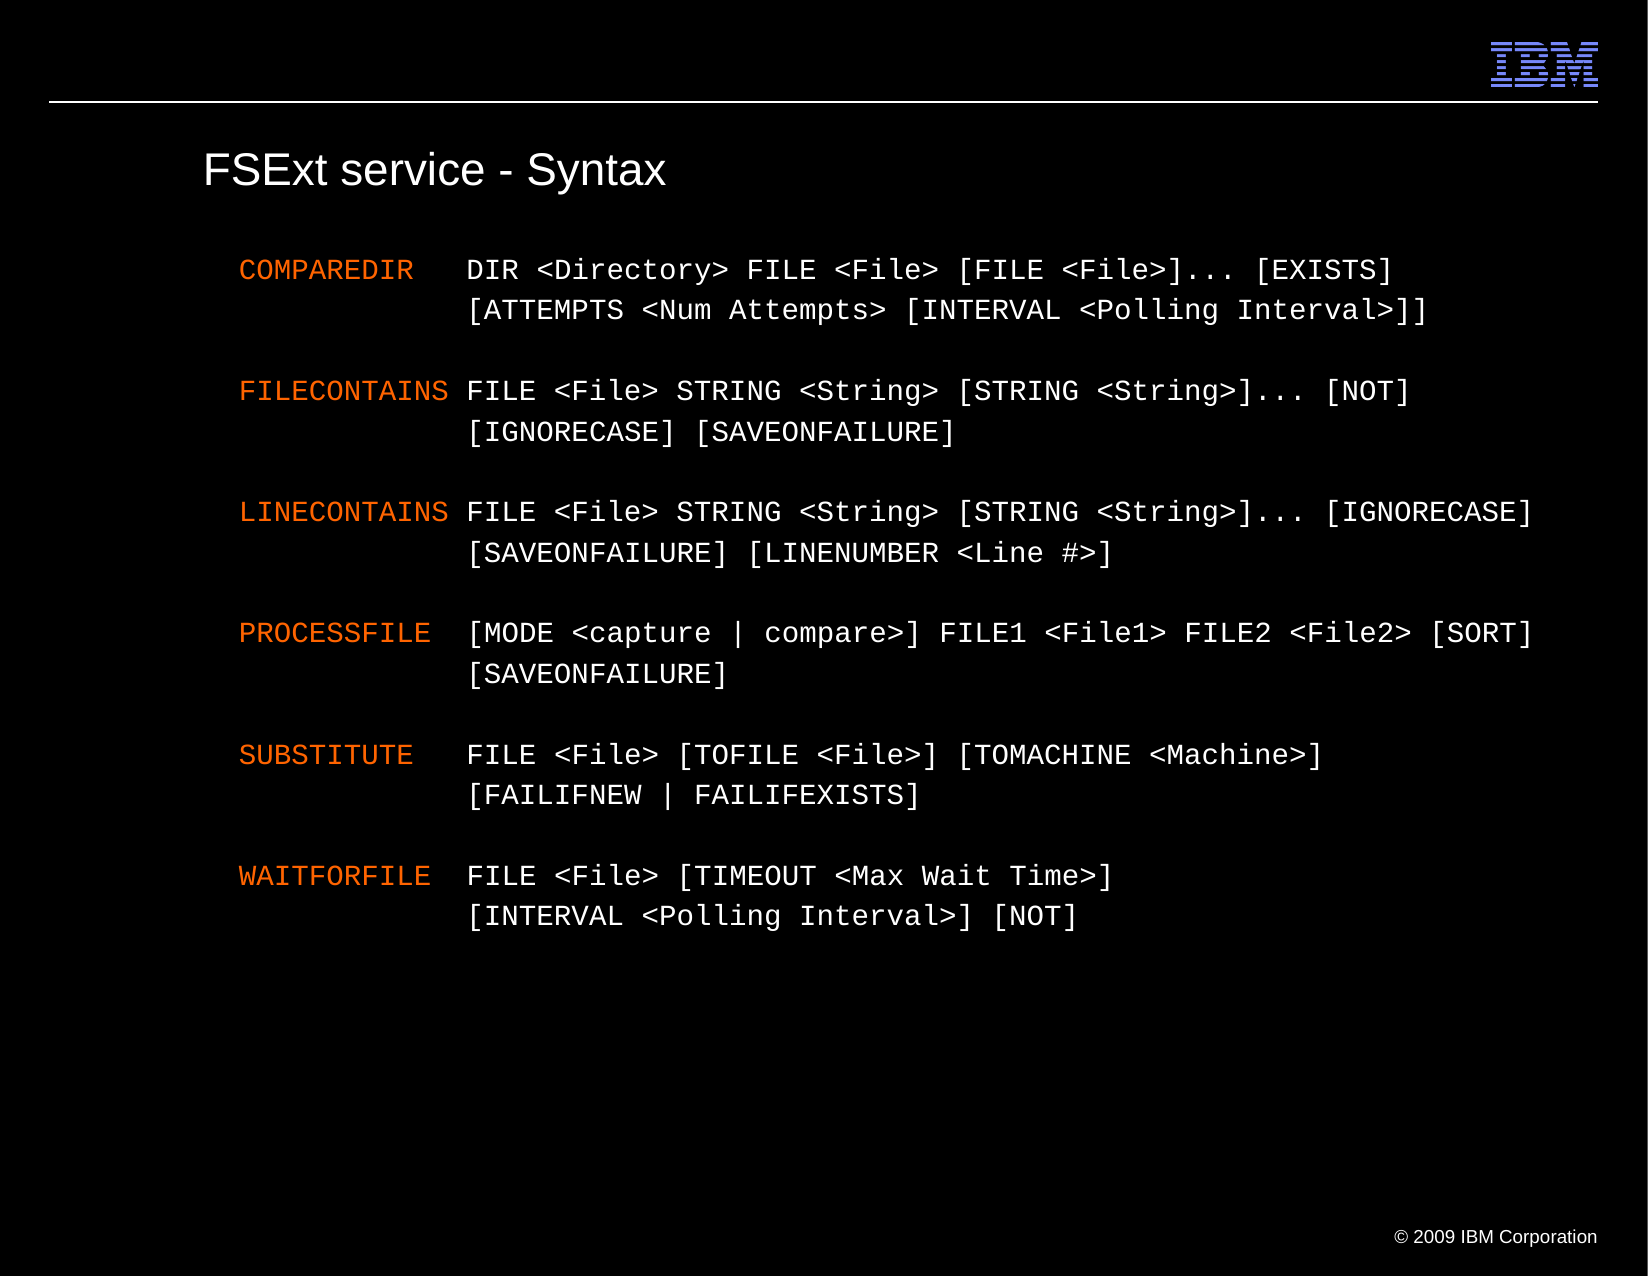

# FSExt service - Syntax
COMPAREDIR DIR <Directory> FILE <File> [FILE <File>]... [EXISTS]
 [ATTEMPTS <Num Attempts> [INTERVAL <Polling Interval>]]
FILECONTAINS FILE <File> STRING <String> [STRING <String>]... [NOT]
 [IGNORECASE] [SAVEONFAILURE]
LINECONTAINS FILE <File> STRING <String> [STRING <String>]... [IGNORECASE]
 [SAVEONFAILURE] [LINENUMBER <Line #>]
PROCESSFILE [MODE <capture | compare>] FILE1 <File1> FILE2 <File2> [SORT]
 [SAVEONFAILURE]
SUBSTITUTE FILE <File> [TOFILE <File>] [TOMACHINE <Machine>]
 [FAILIFNEW | FAILIFEXISTS]
WAITFORFILE FILE <File> [TIMEOUT <Max Wait Time>]
 [INTERVAL <Polling Interval>] [NOT]